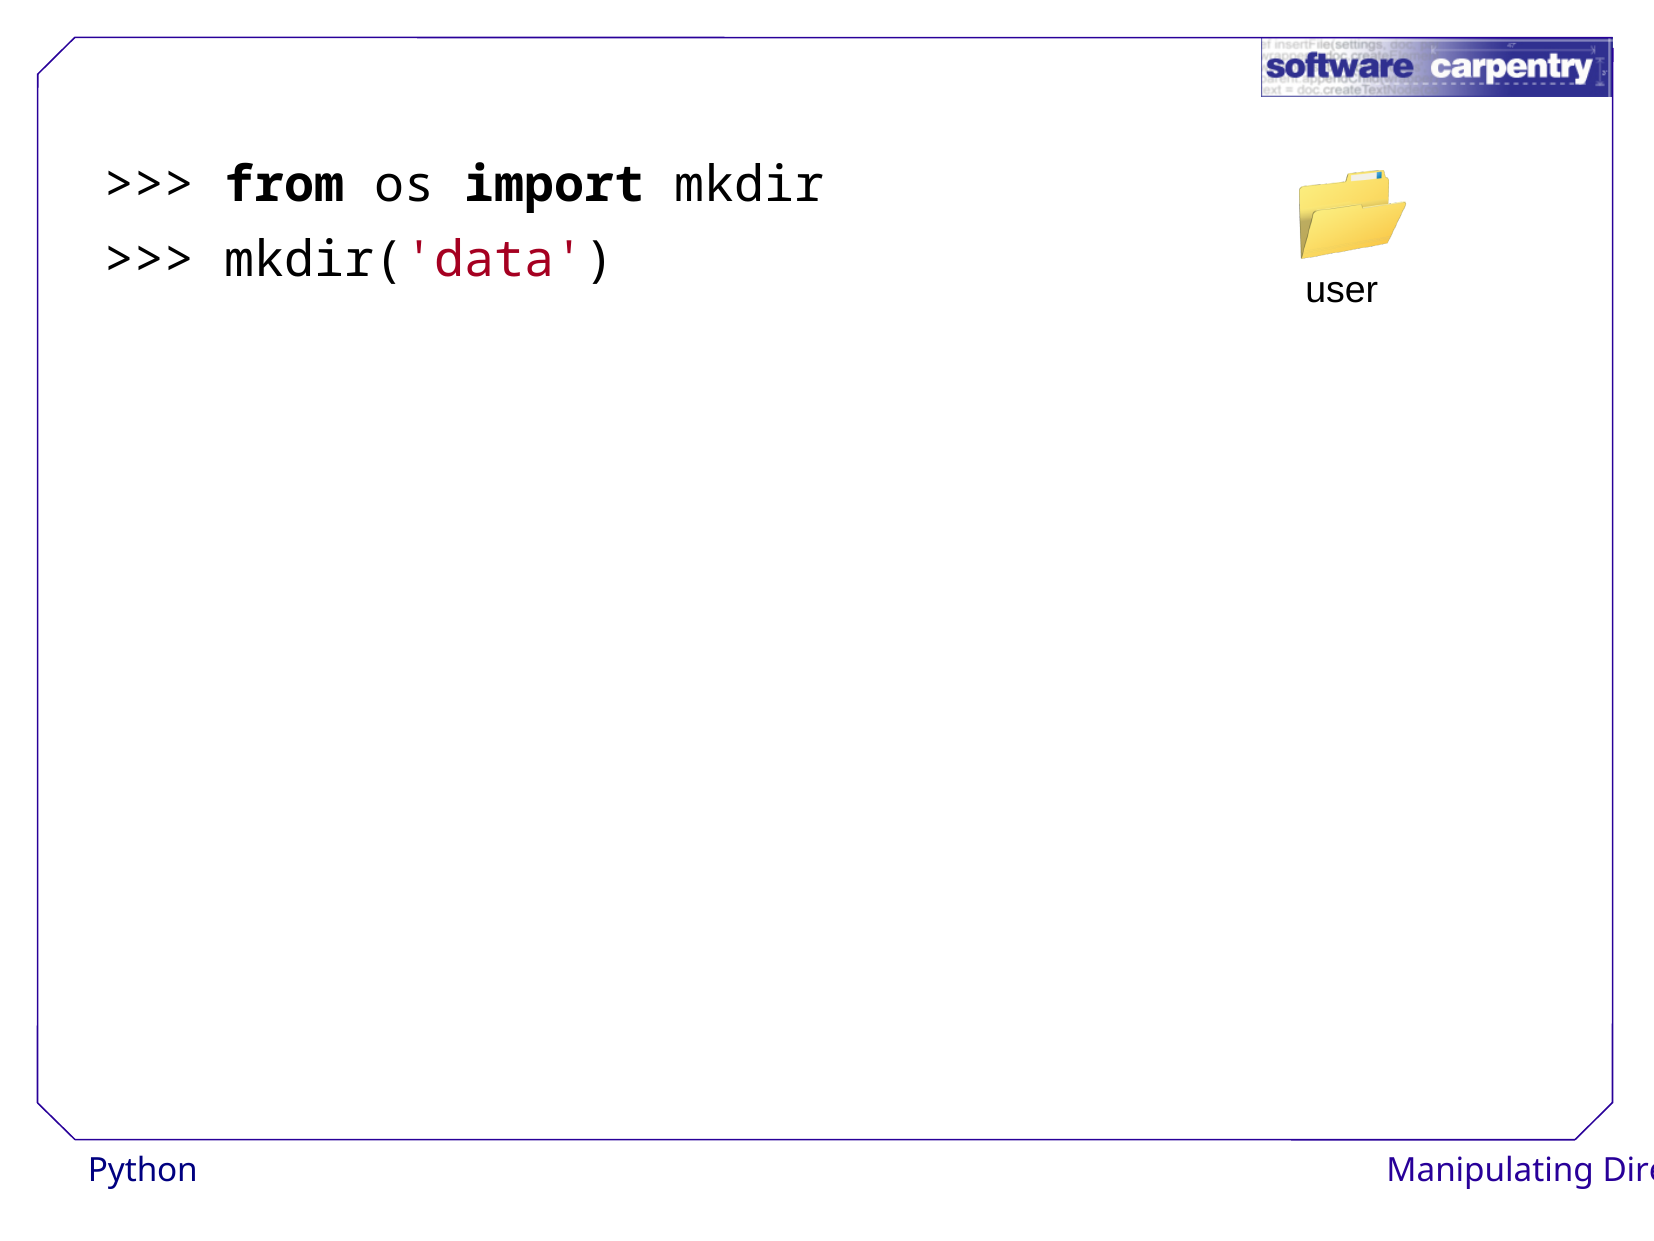

>>> from os import mkdir
>>> mkdir('data')
user